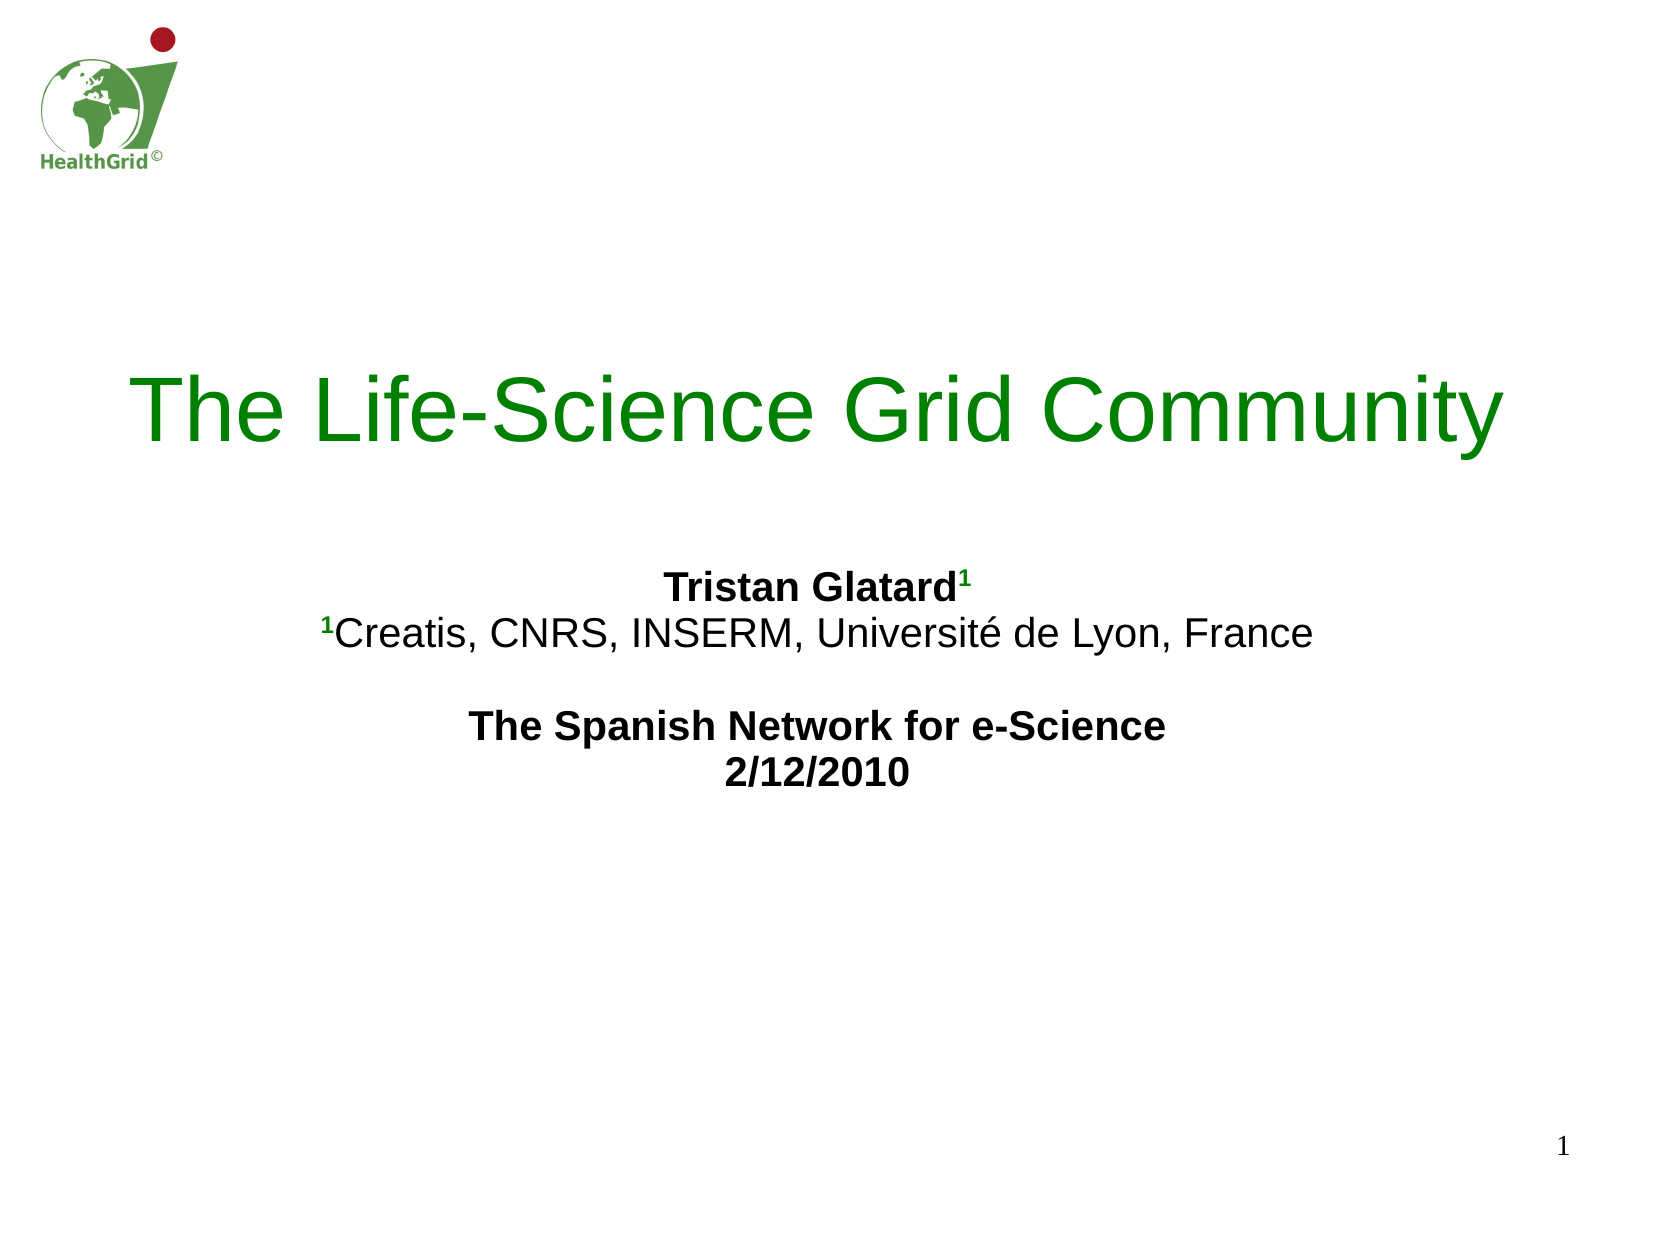

# The Life-Science Grid Community Tristan Glatard1 1Creatis, CNRS, INSERM, Université de Lyon, France The Spanish Network for e-Science 2/12/2010
1